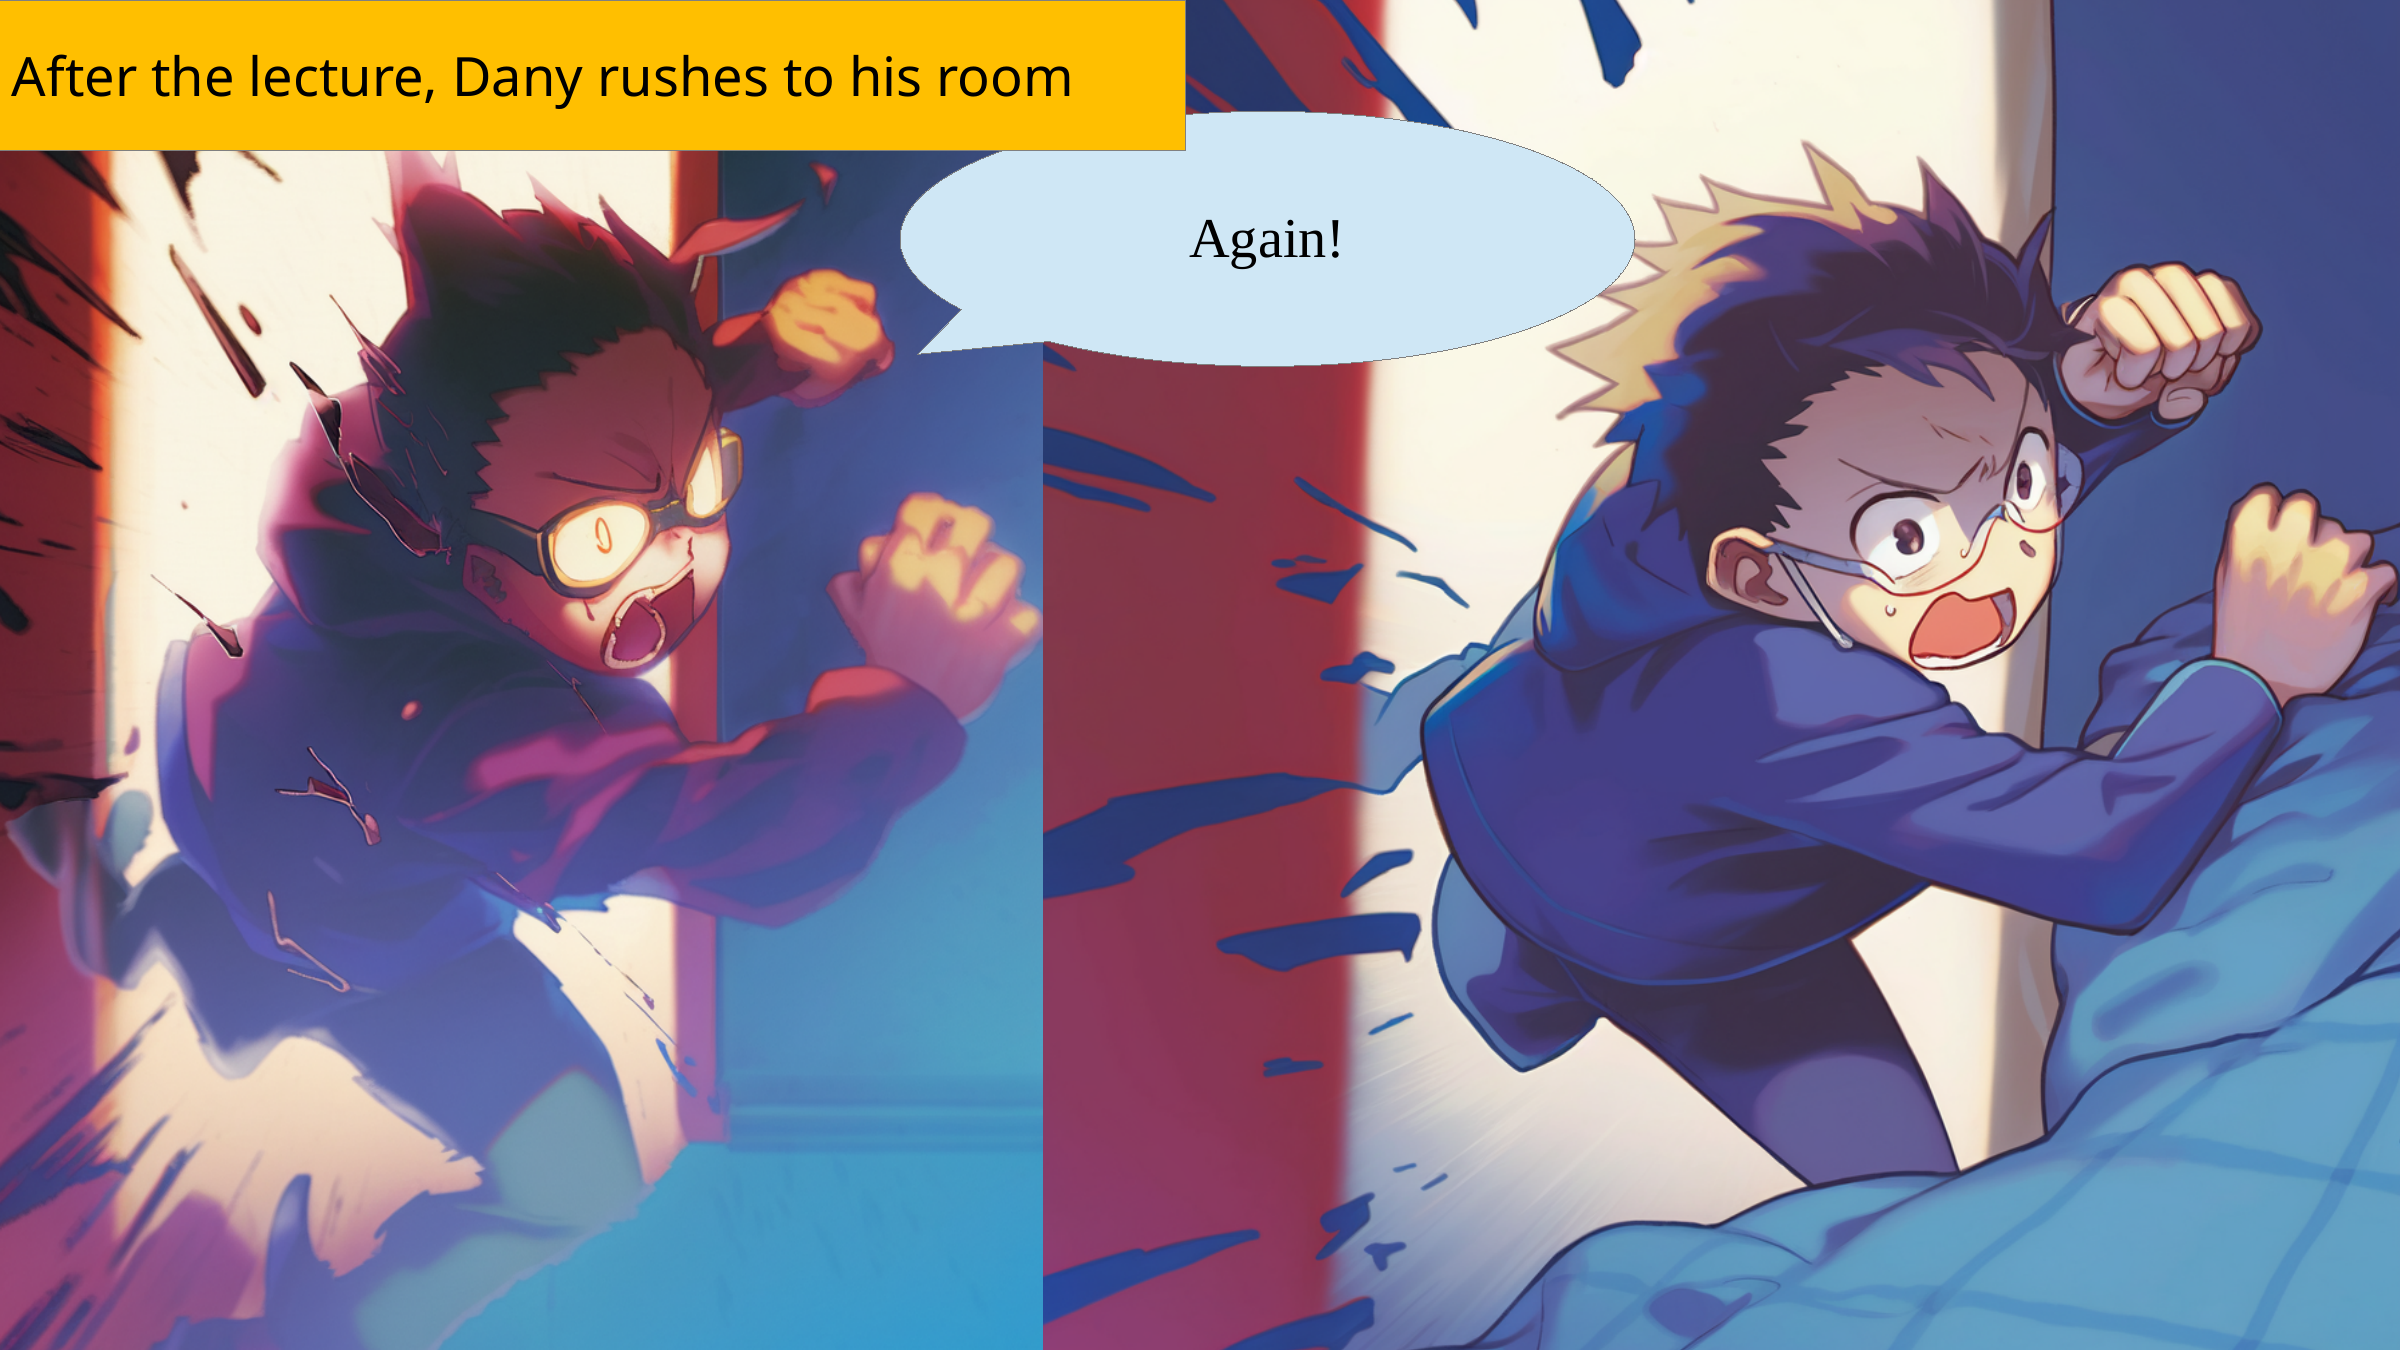

After the lecture, Dany rushes to his room
Again!